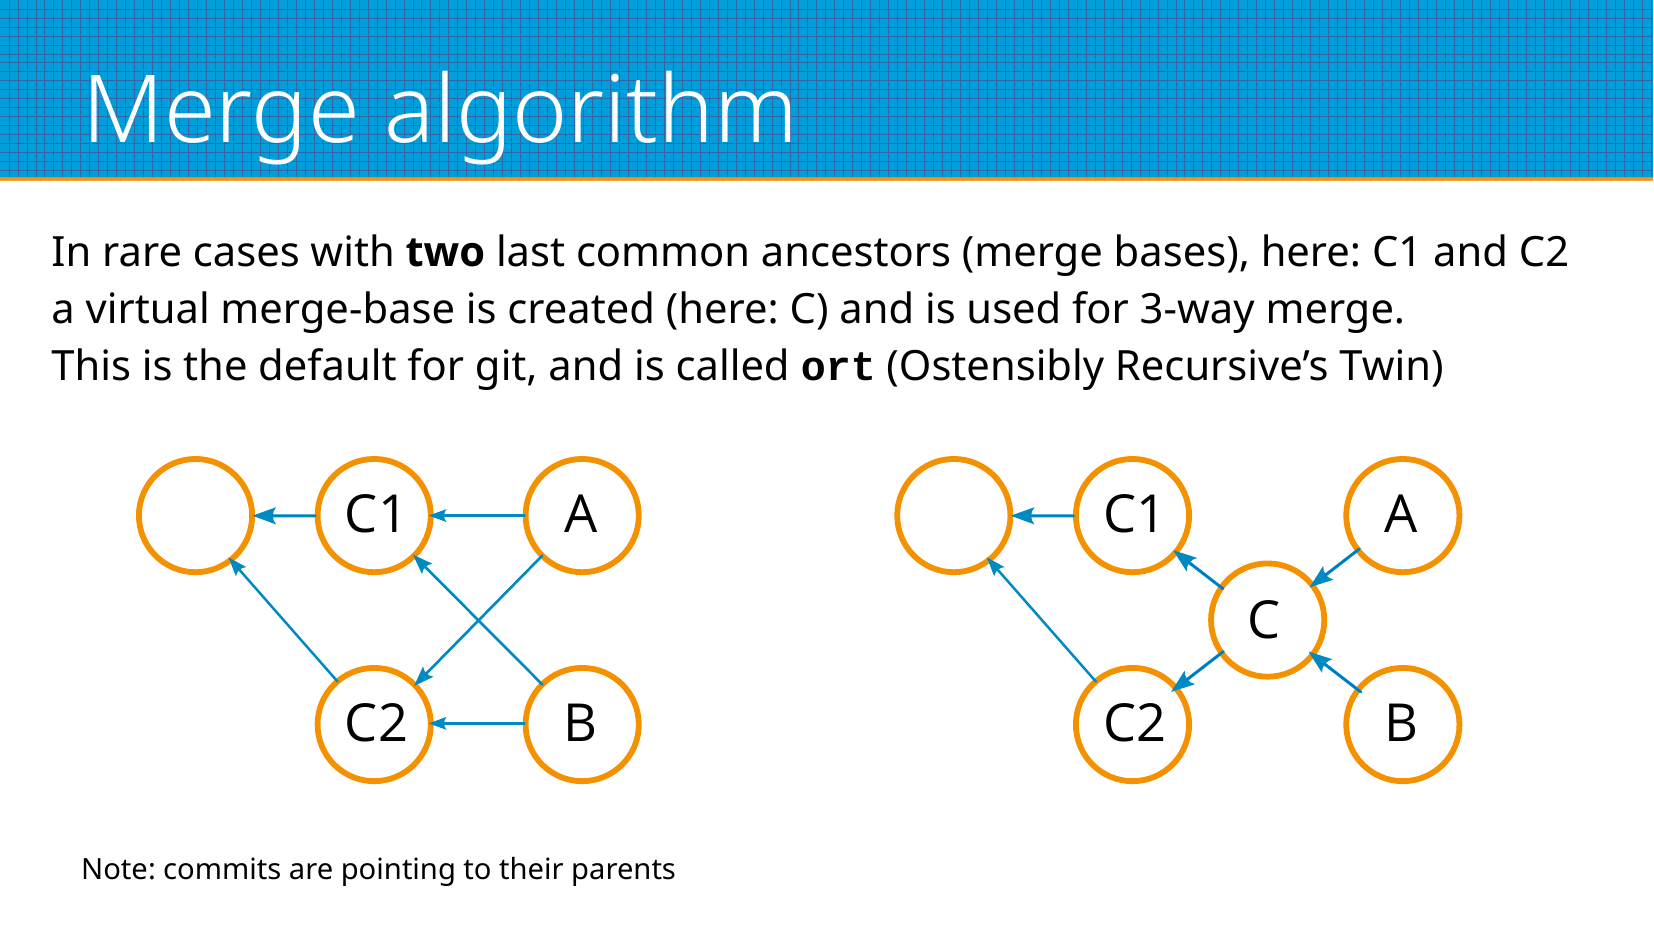

# Merge algorithm
In rare cases with two last common ancestors (merge bases), here: C1 and C2
a virtual merge-base is created (here: C) and is used for 3-way merge.
This is the default for git, and is called ort (Ostensibly Recursive’s Twin)
Note: commits are pointing to their parents